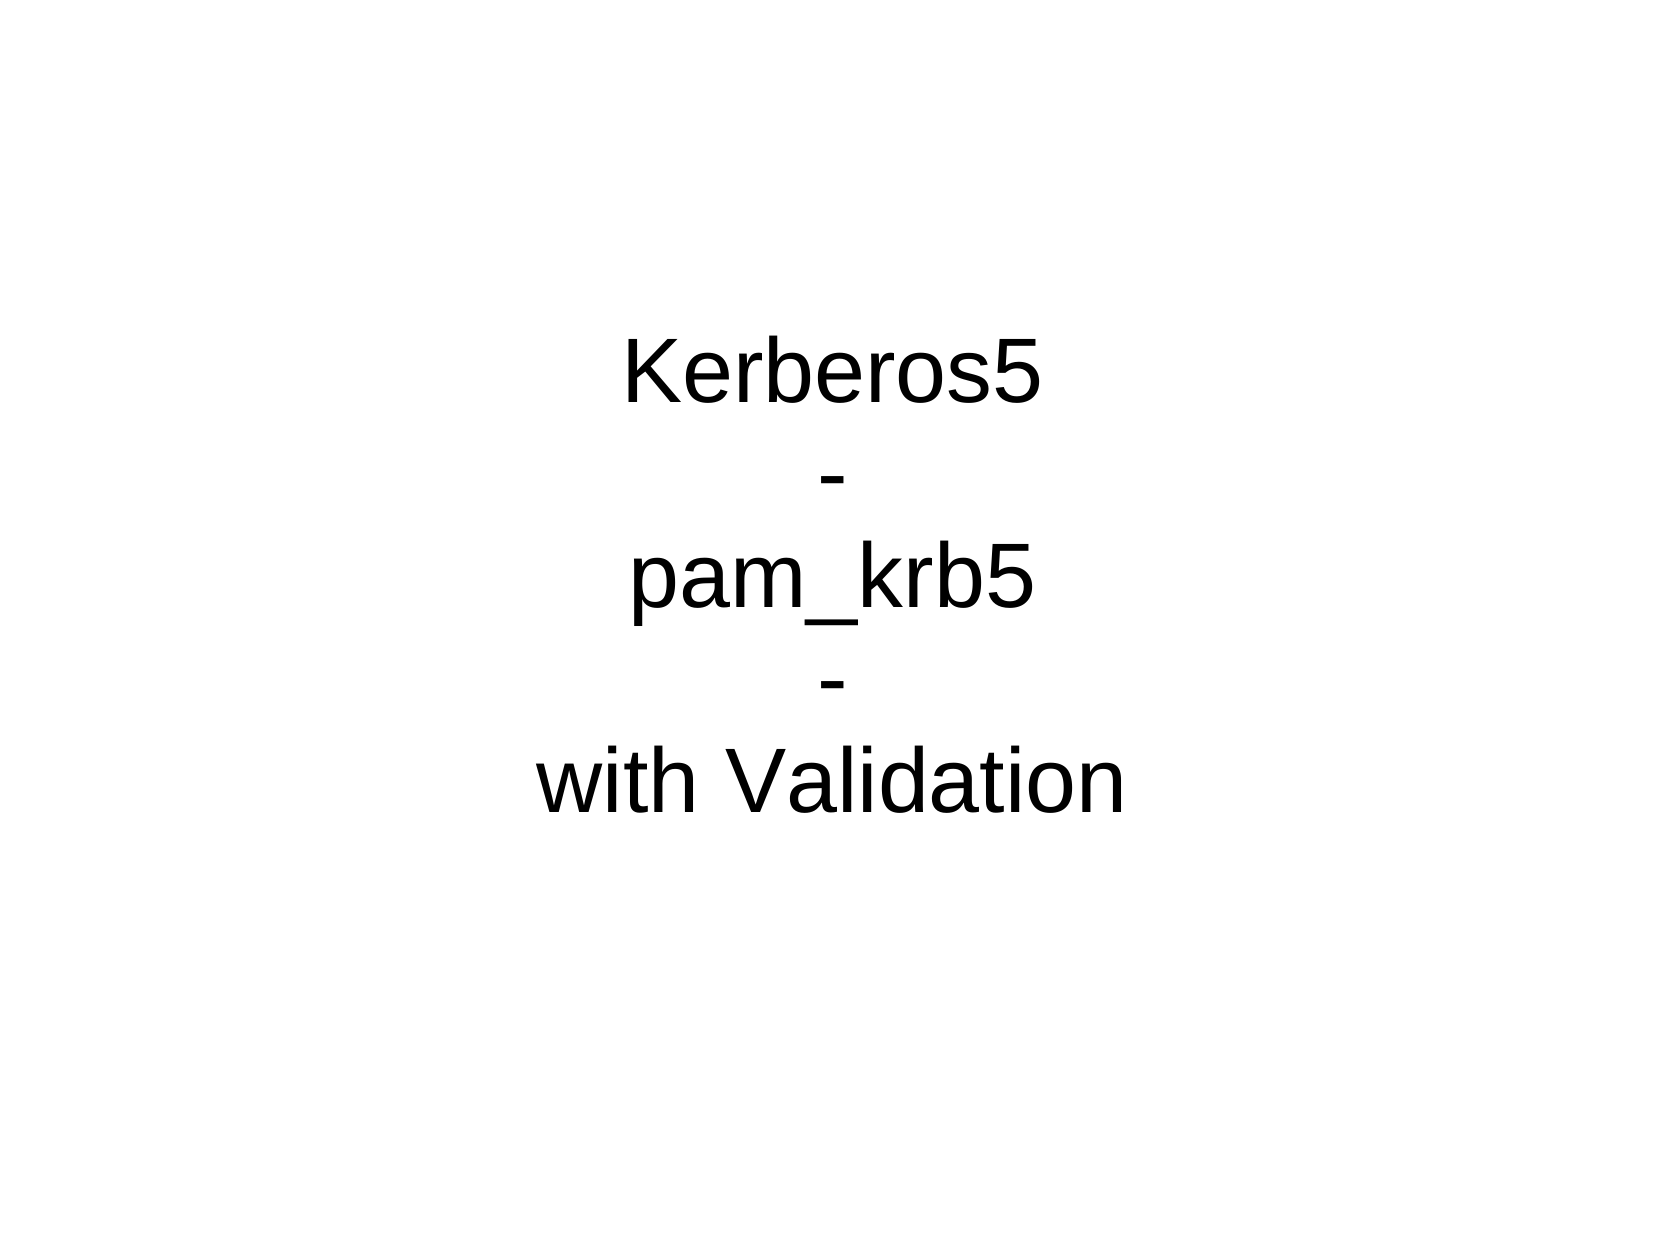

# Kerberos5 - pam_krb5 - with Validation